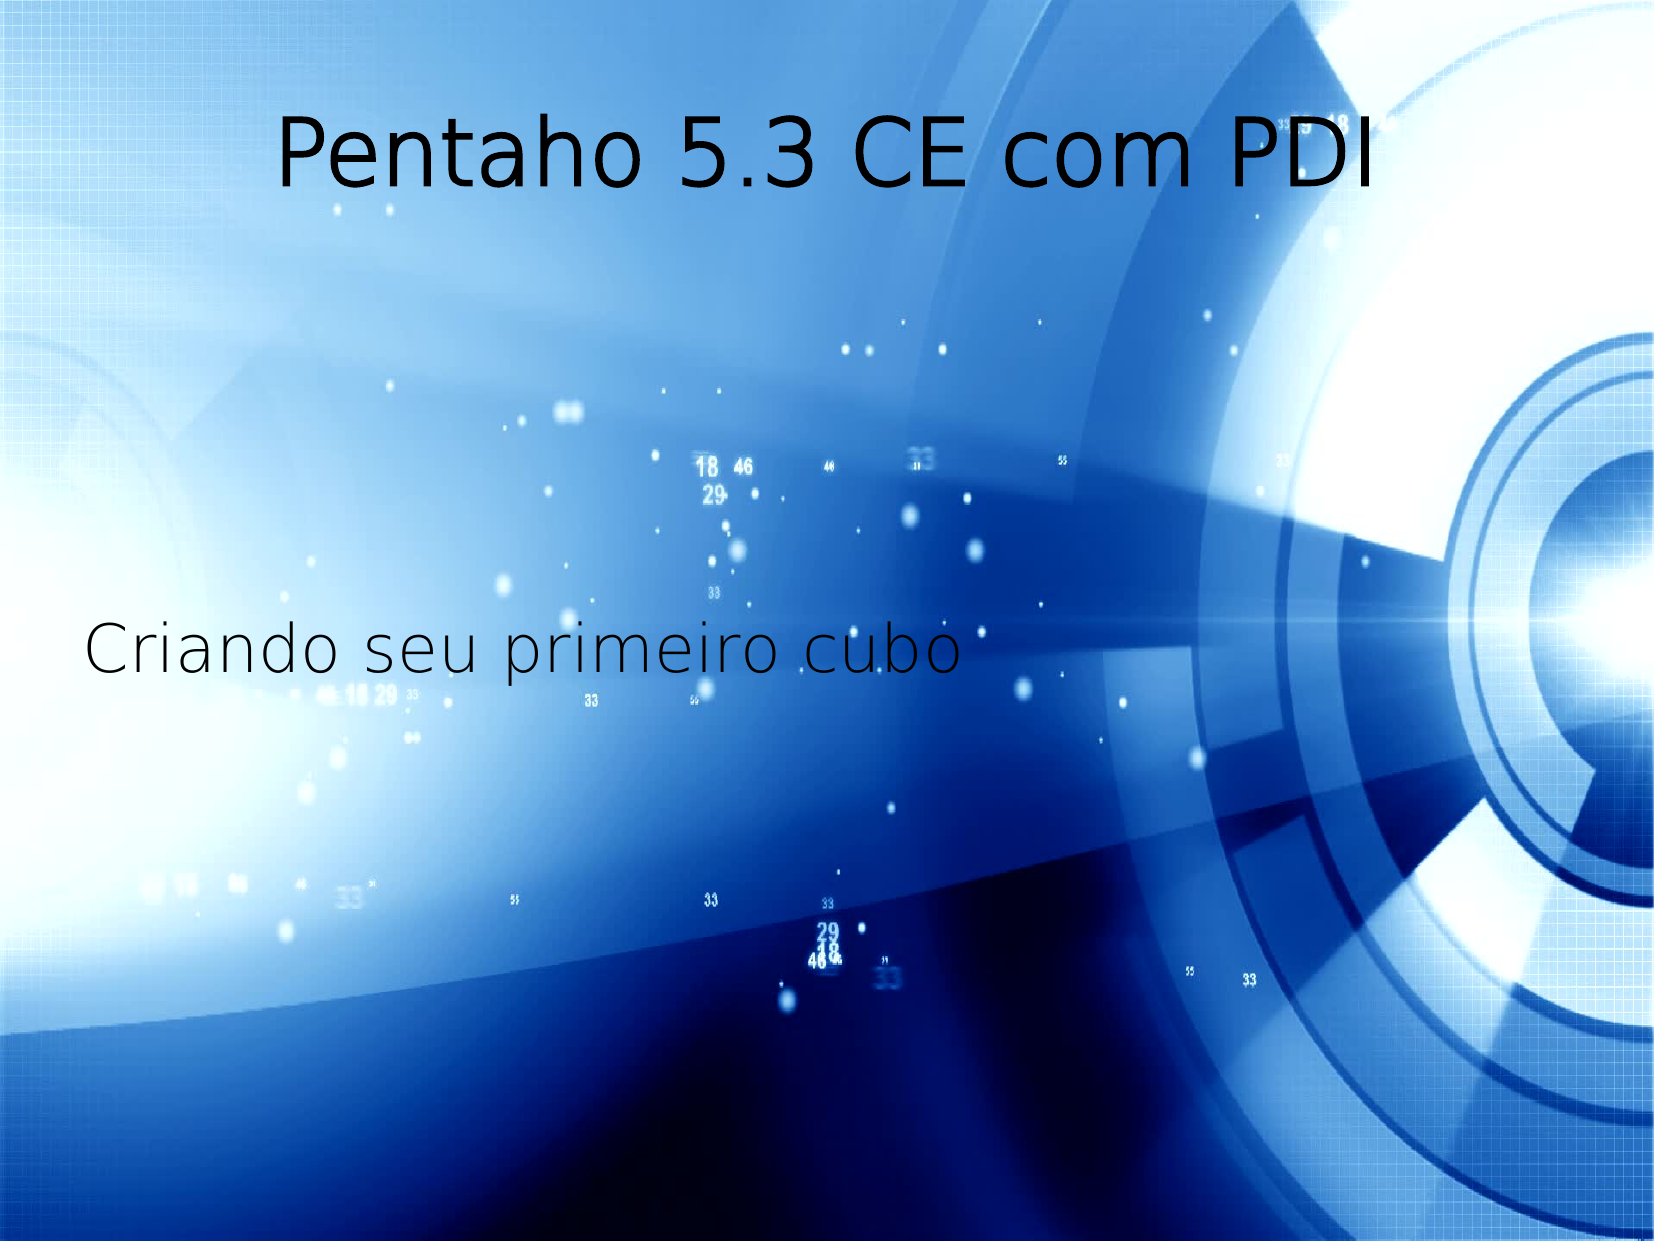

# Pentaho 5.3 CE com PDI
Criando seu primeiro cubo